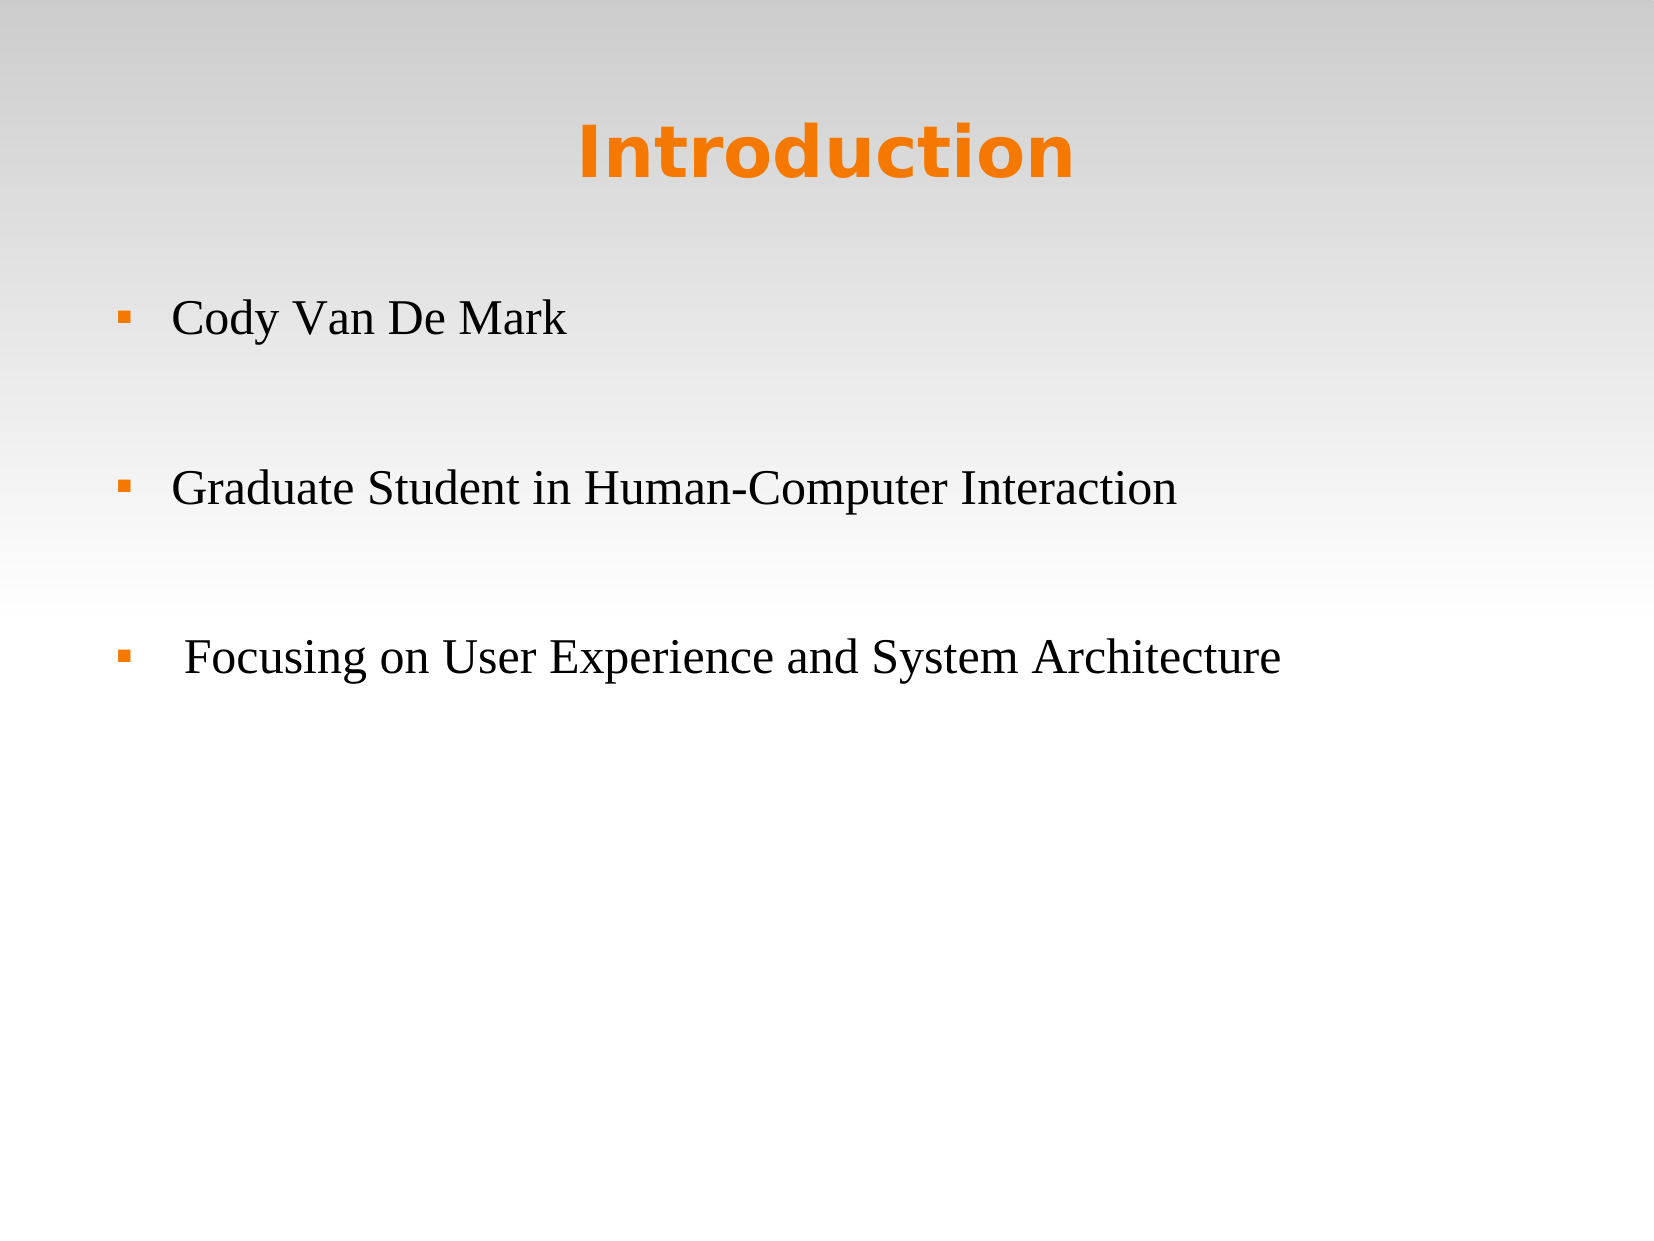

# Introduction
Cody Van De Mark
Graduate Student in Human-Computer Interaction
 Focusing on User Experience and System Architecture